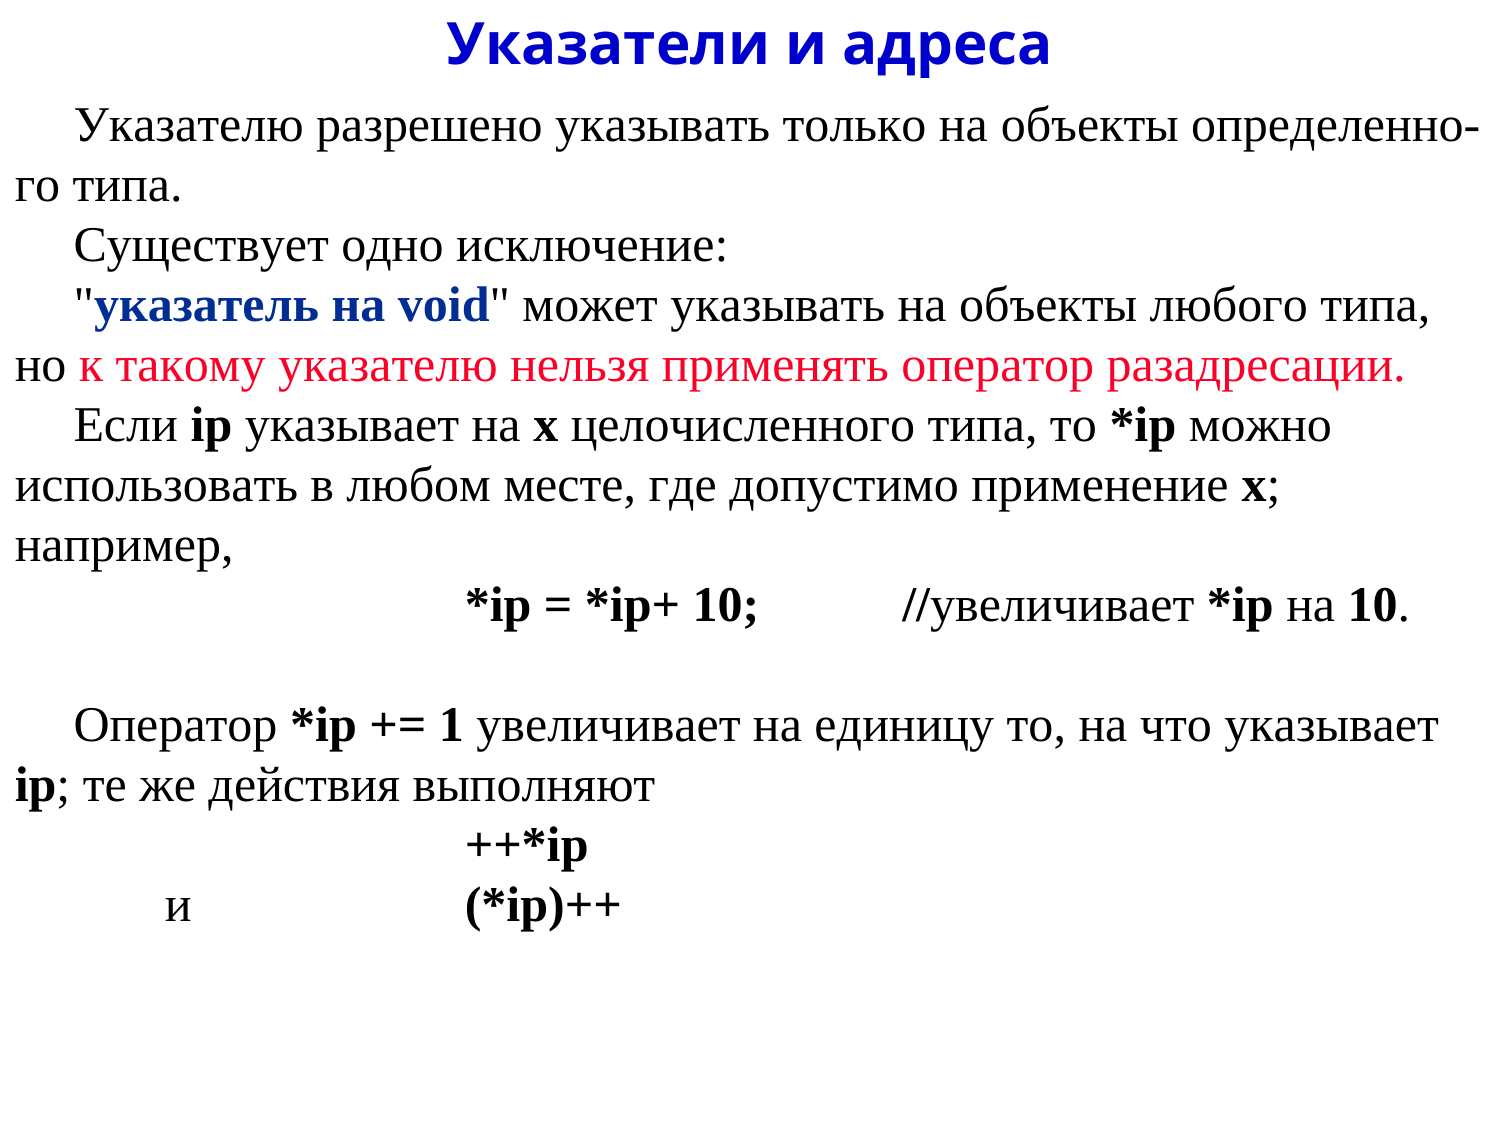

Указатели и адреса
Указателю разрешено указывать только на объекты определенно-го типа.
Существует одно исключение:
"указатель на void" может указывать на объекты любого типа, но к такому указателю нельзя применять оператор разадресации.
Если ip указывает на х целочисленного типа, то *ip можно использовать в любом месте, где допустимо применение х; например,
			*ip = *ip+ 10;	 //увеличивает *ip на 10.
Оператор *ip += 1 увеличивает на единицу то, на что указывает iр; те же действия выполняют
			++*ip
	и 		(*ip)++